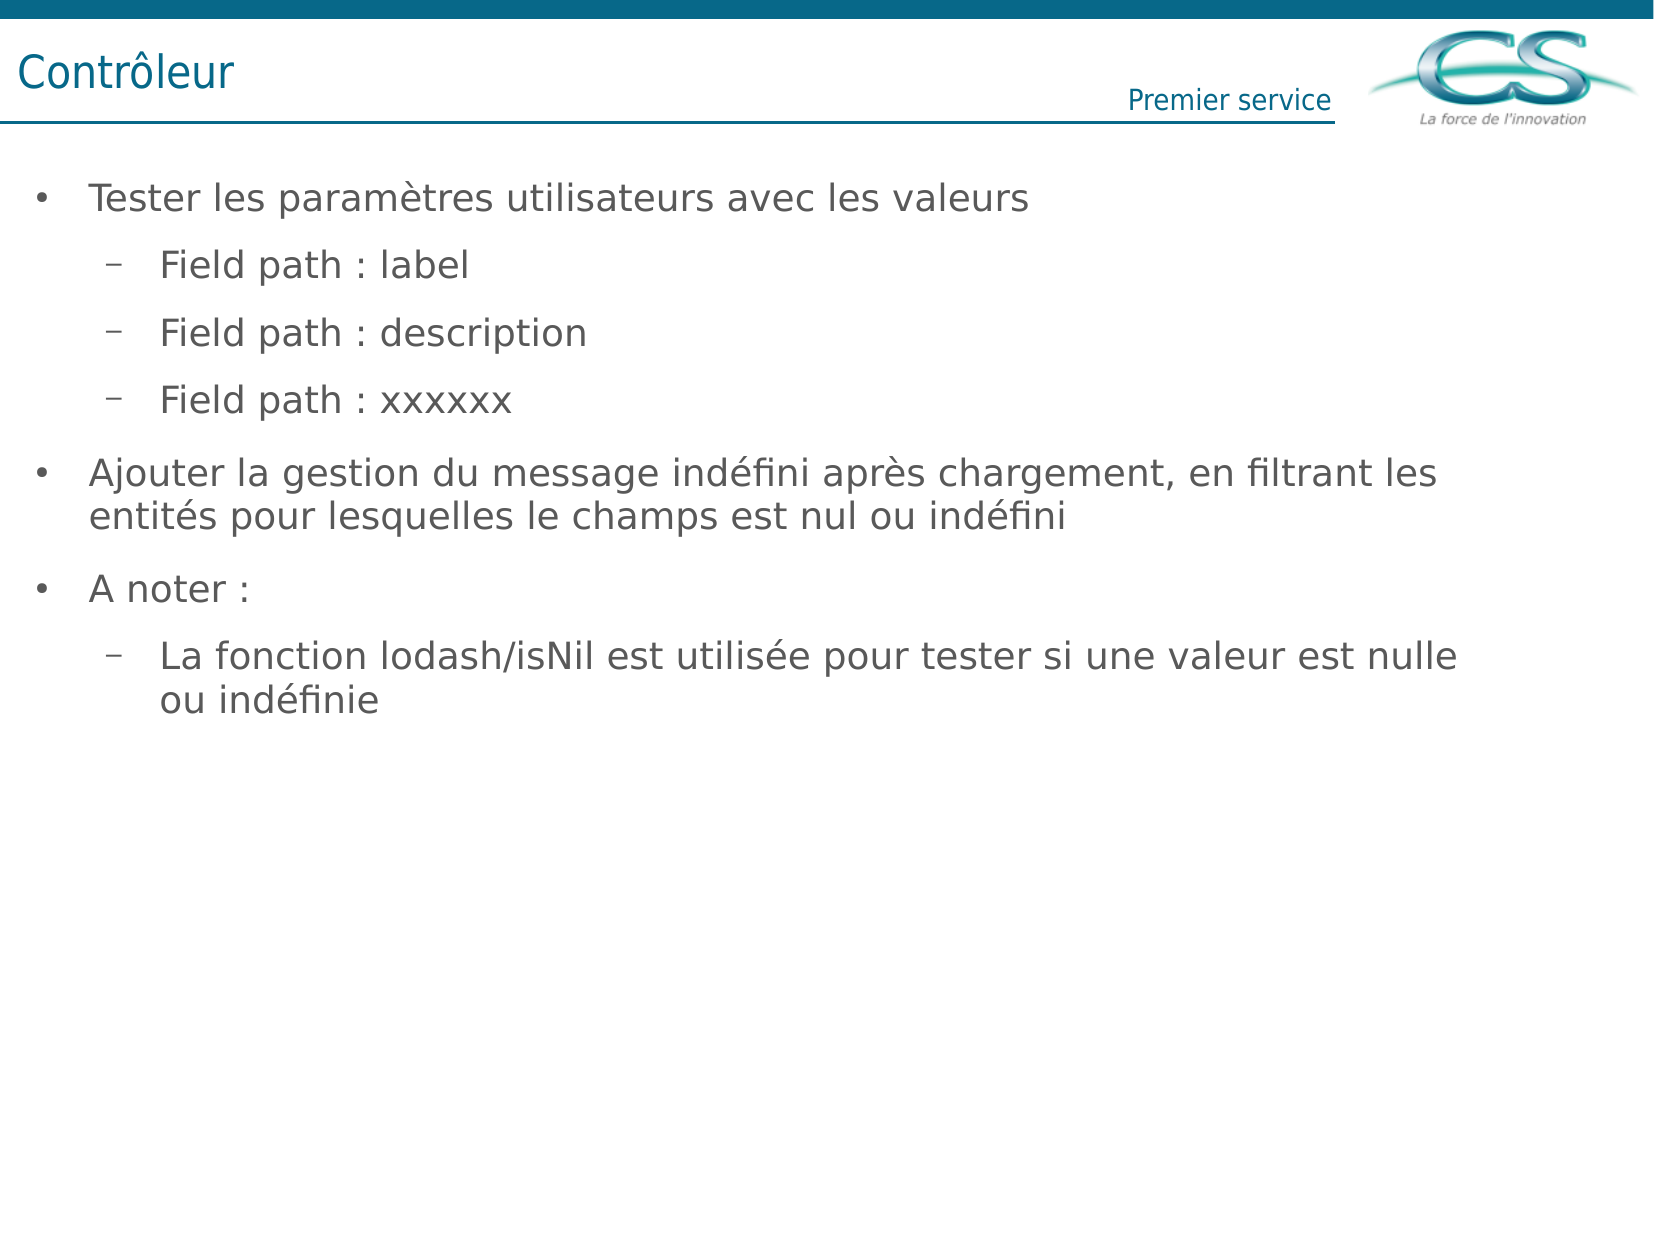

Contrôleur
Premier service
# Tester les paramètres utilisateurs avec les valeurs
Field path : label
Field path : description
Field path : xxxxxx
Ajouter la gestion du message indéfini après chargement, en filtrant les entités pour lesquelles le champs est nul ou indéfini
A noter :
La fonction lodash/isNil est utilisée pour tester si une valeur est nulle ou indéfinie